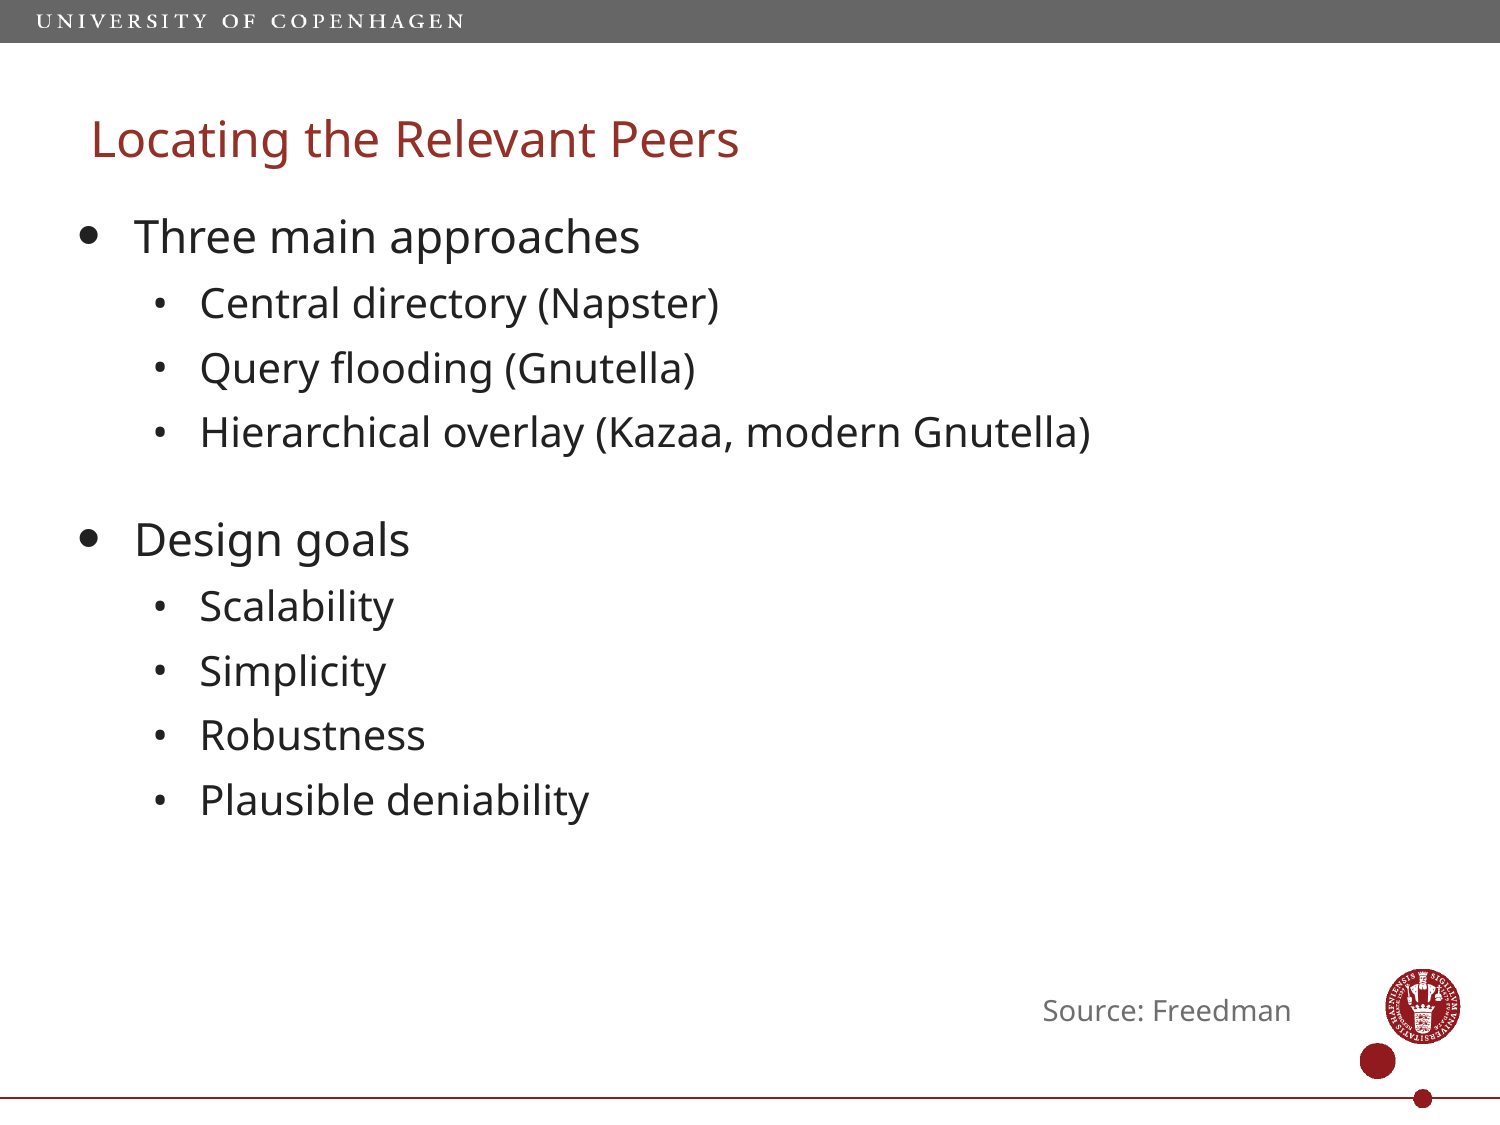

# Locating the Relevant Peers
Three main approaches
Central directory (Napster)
Query flooding (Gnutella)
Hierarchical overlay (Kazaa, modern Gnutella)
Design goals
Scalability
Simplicity
Robustness
Plausible deniability
Source: Freedman